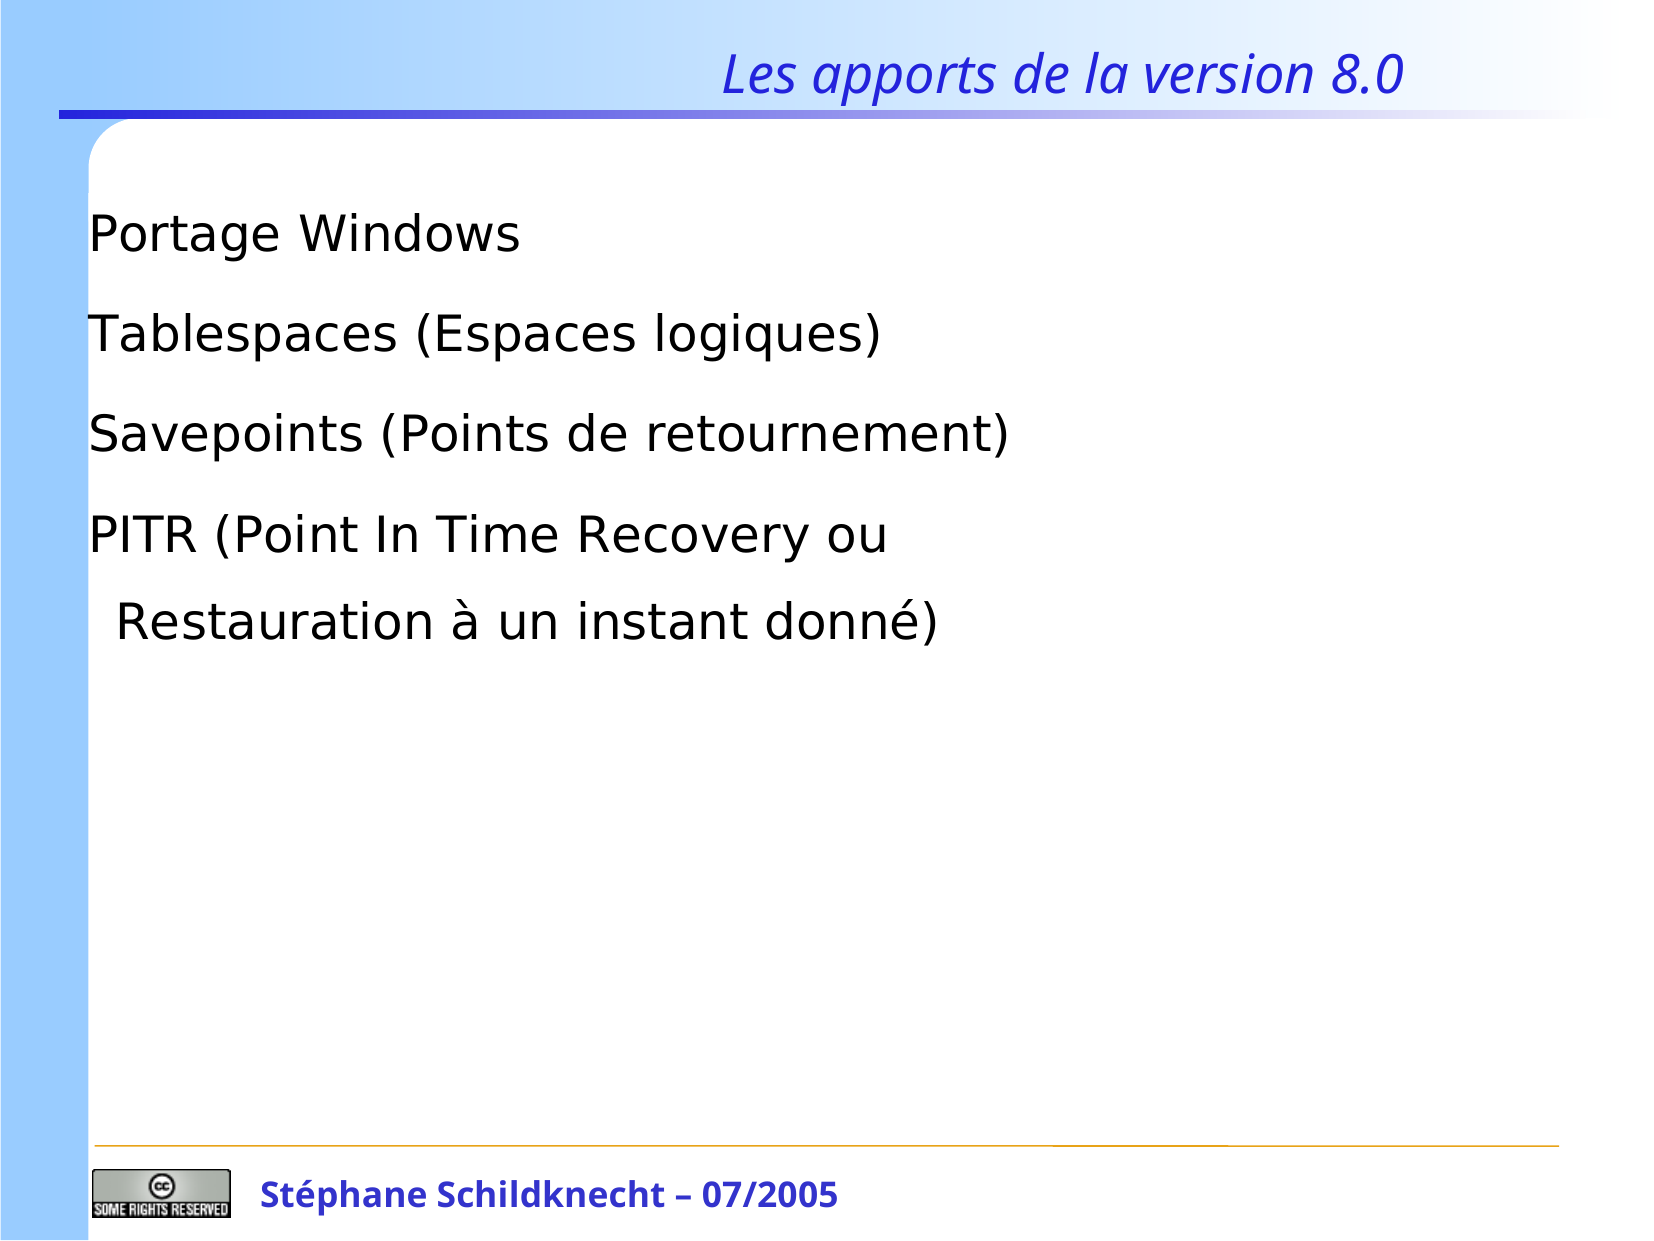

# Les apports de la version 8.0
Portage Windows
Tablespaces (Espaces logiques)
Savepoints (Points de retournement)
PITR (Point In Time Recovery ou
Restauration à un instant donné)